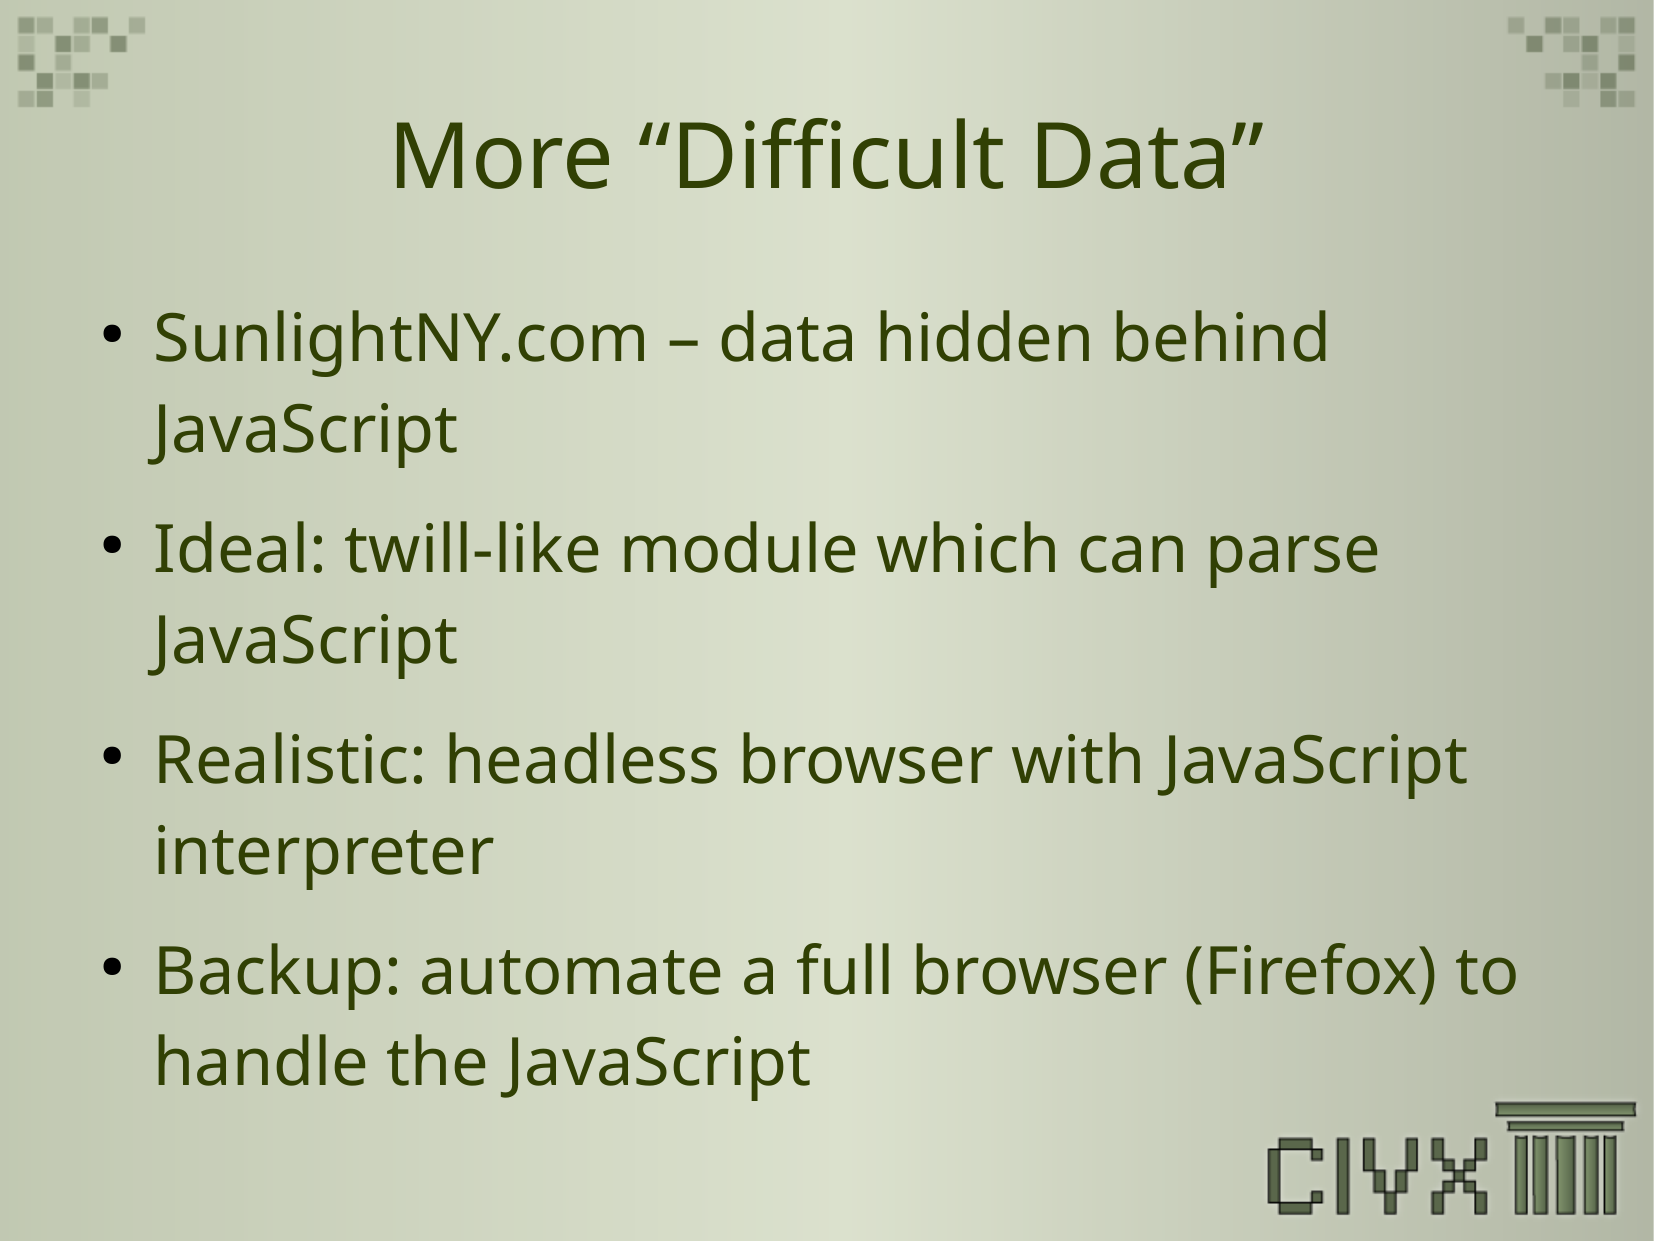

# More “Difficult Data”
SunlightNY.com – data hidden behind JavaScript
Ideal: twill-like module which can parse JavaScript
Realistic: headless browser with JavaScript interpreter
Backup: automate a full browser (Firefox) to handle the JavaScript